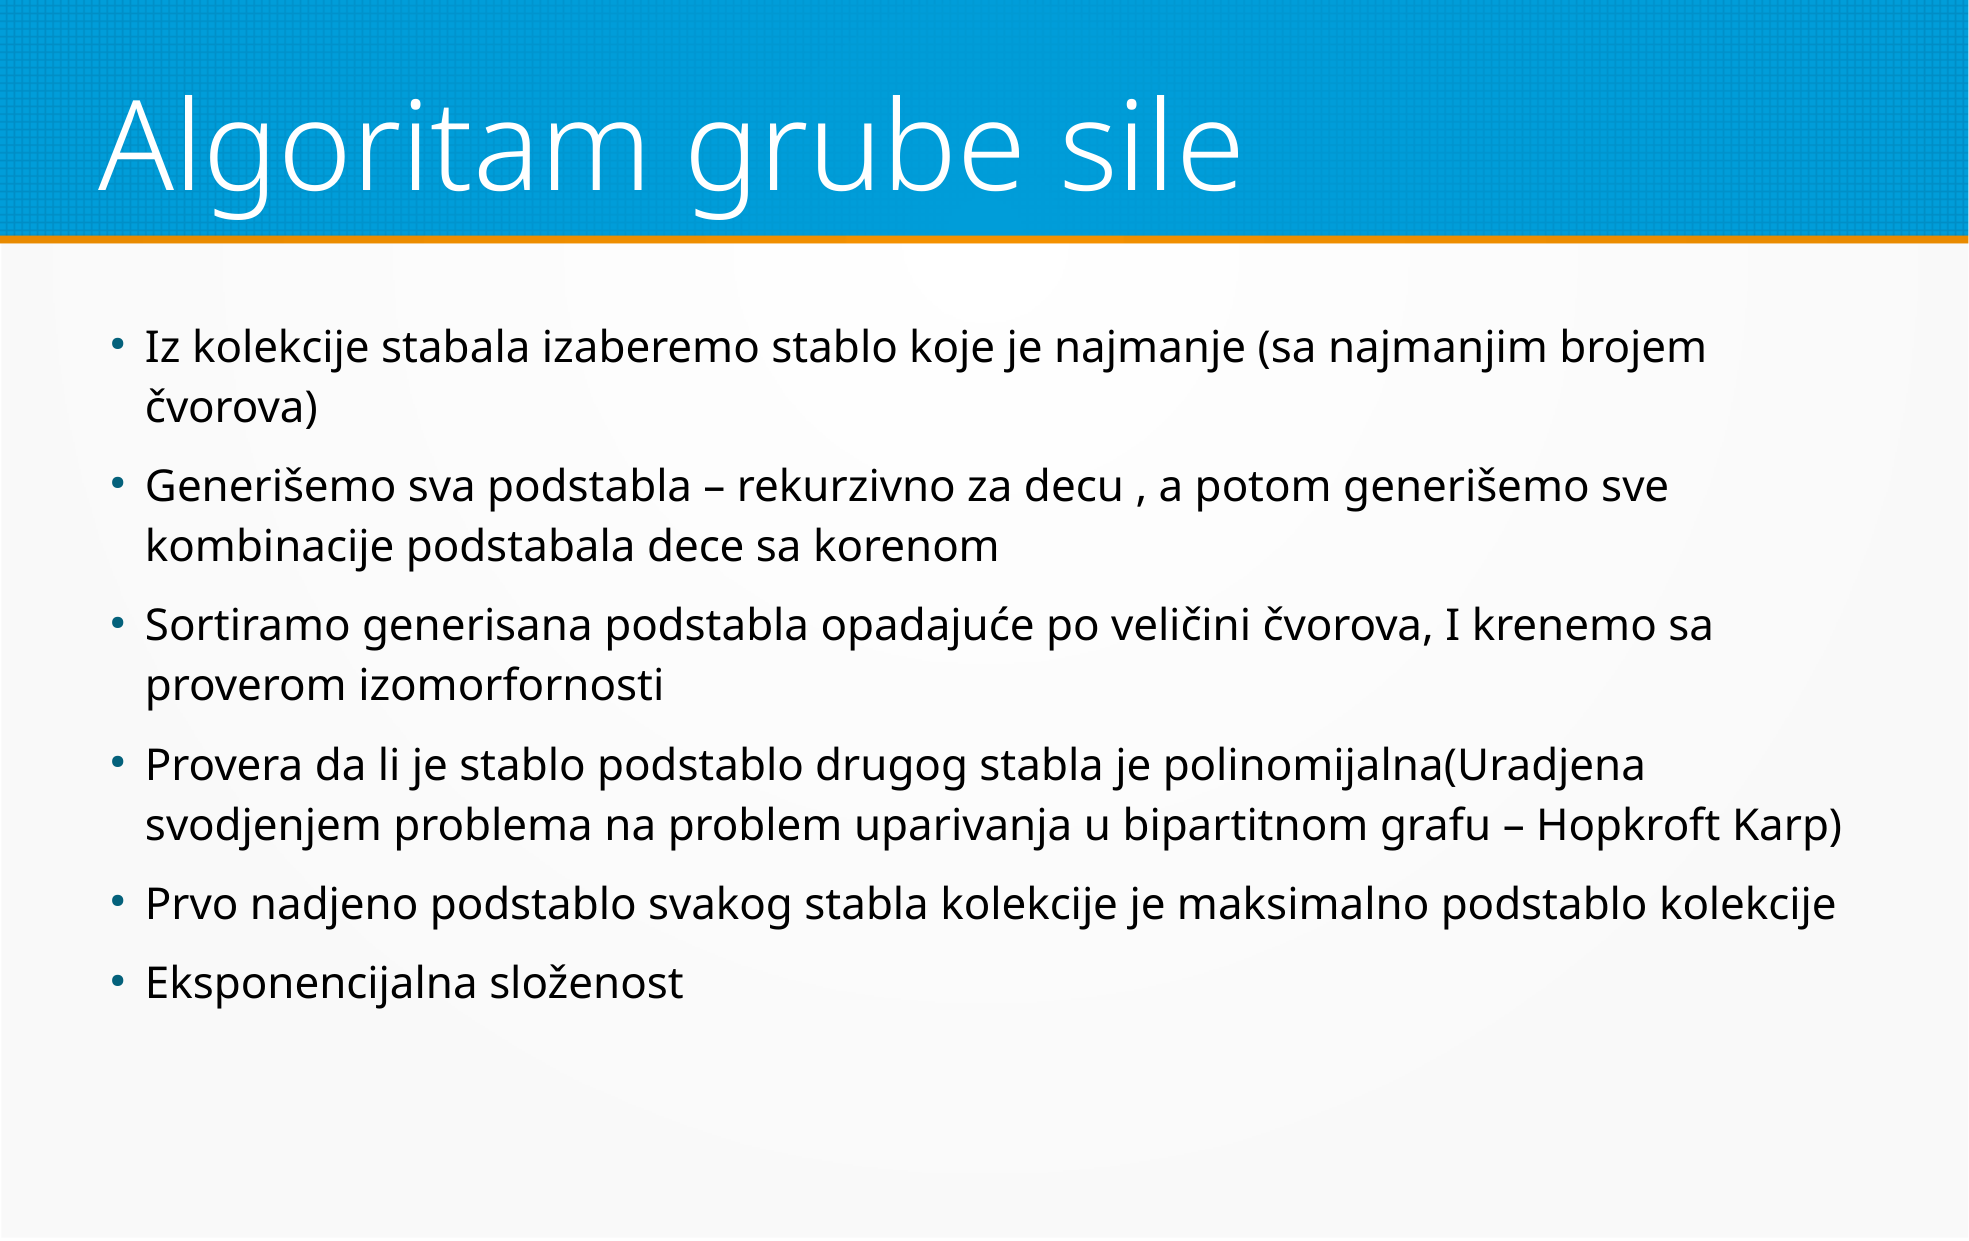

# Algoritam grube sile
Iz kolekcije stabala izaberemo stablo koje je najmanje (sa najmanjim brojem čvorova)
Generišemo sva podstabla – rekurzivno za decu , a potom generišemo sve kombinacije podstabala dece sa korenom
Sortiramo generisana podstabla opadajuće po veličini čvorova, I krenemo sa proverom izomorfornosti
Provera da li je stablo podstablo drugog stabla je polinomijalna(Uradjena svodjenjem problema na problem uparivanja u bipartitnom grafu – Hopkroft Karp)
Prvo nadjeno podstablo svakog stabla kolekcije je maksimalno podstablo kolekcije
Eksponencijalna složenost